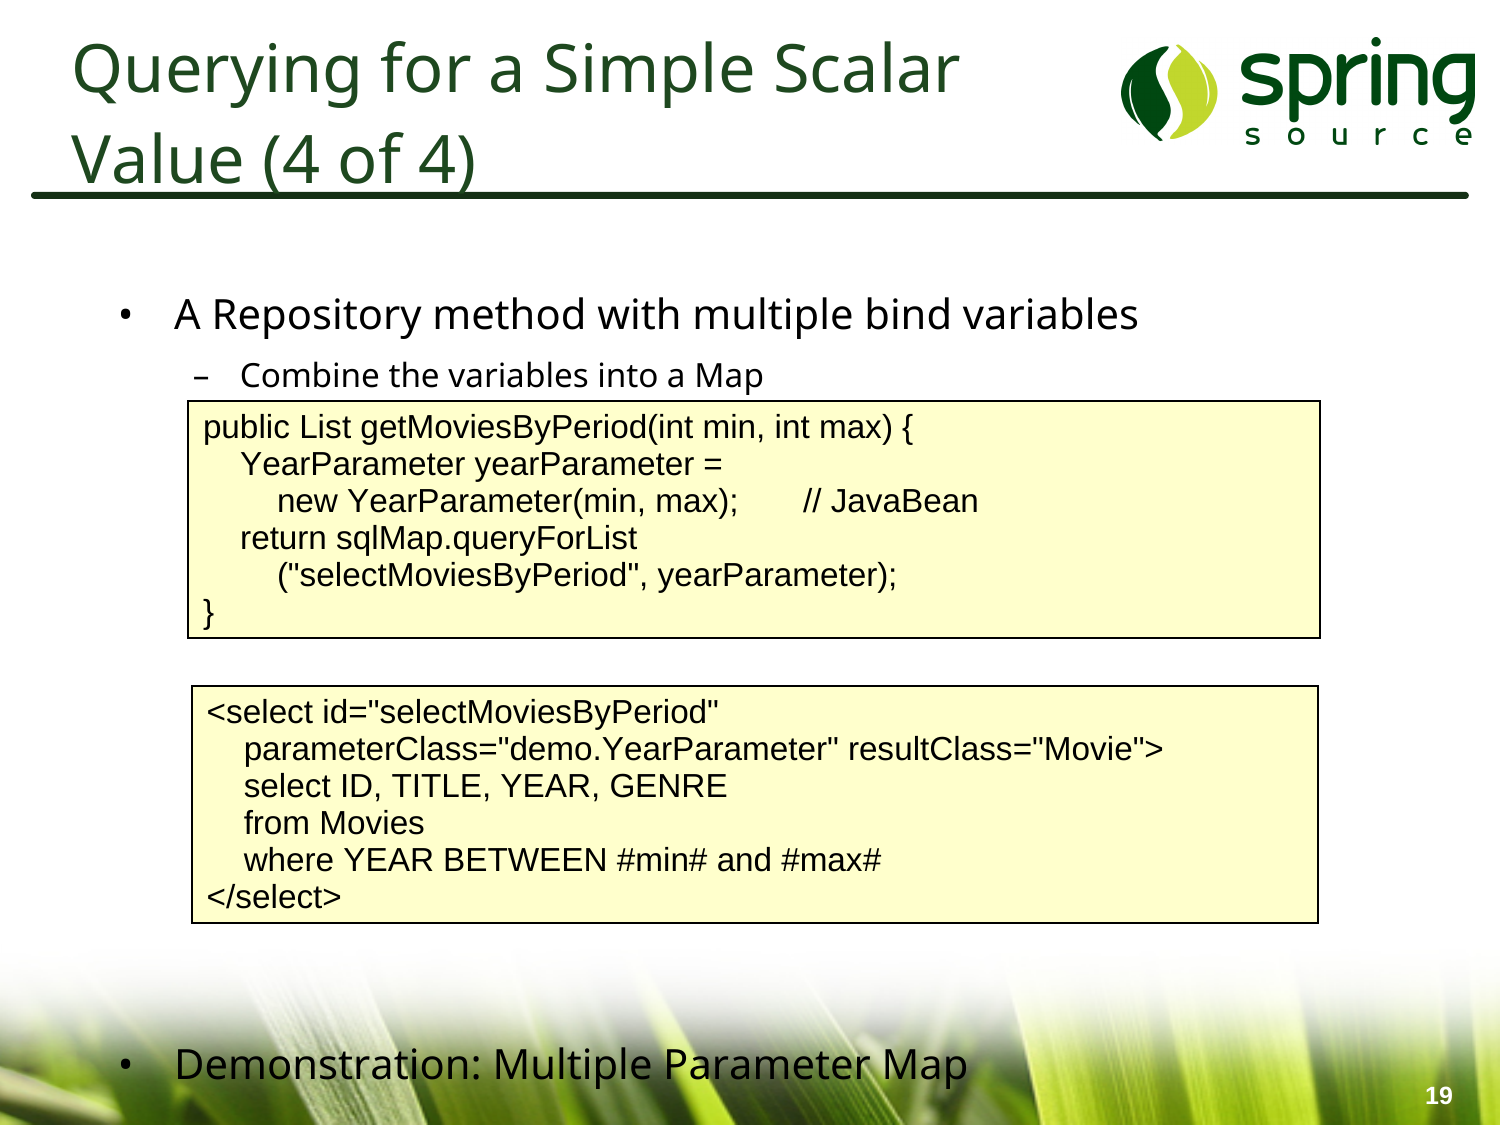

# Querying for a Simple Scalar Value (4 of 4)
A Repository method with multiple bind variables
Combine the variables into a Map
Demonstration: Multiple Parameter Map
public List getMoviesByPeriod(int min, int max) {
 YearParameter yearParameter =
 new YearParameter(min, max);	// JavaBean
 return sqlMap.queryForList
 ("selectMoviesByPeriod", yearParameter);
}
<select id="selectMoviesByPeriod"
 parameterClass="demo.YearParameter" resultClass="Movie">
 select ID, TITLE, YEAR, GENRE
 from Movies
 where YEAR BETWEEN #min# and #max#
</select>